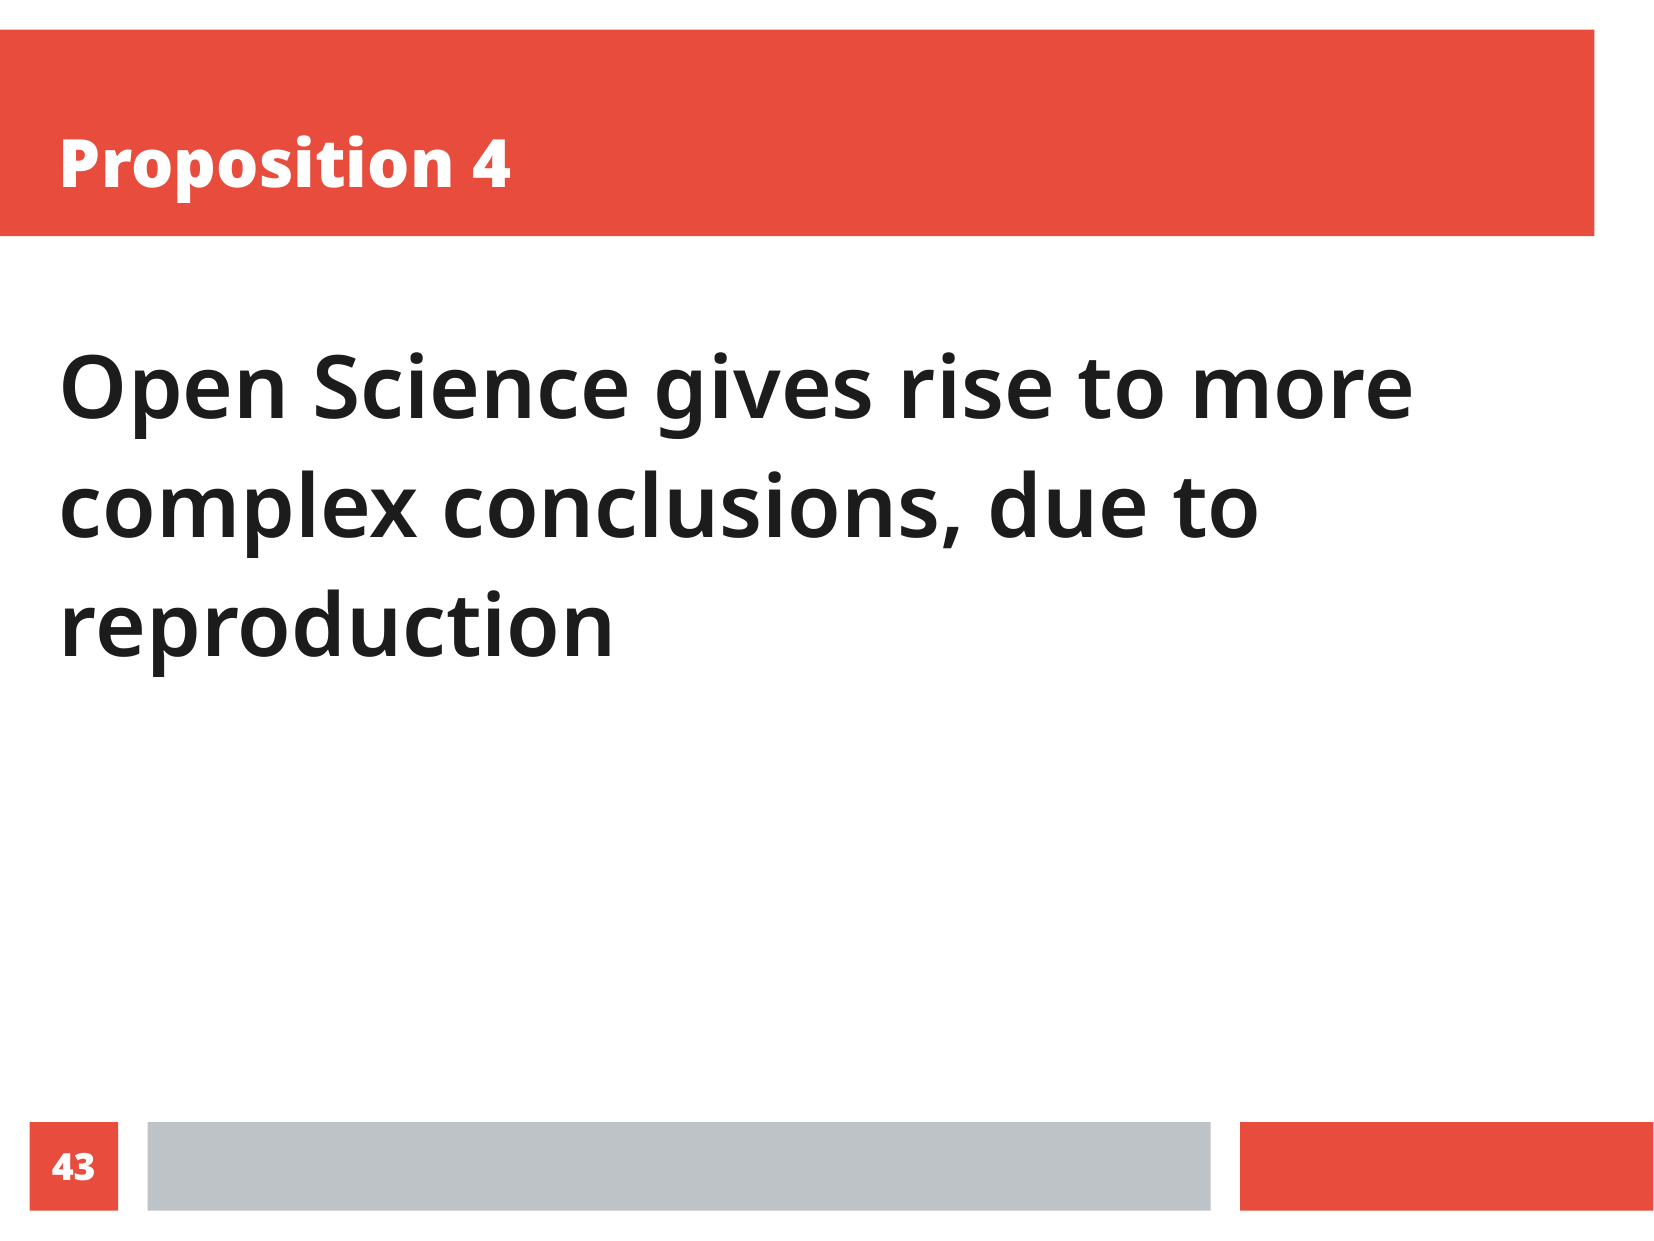

# Proposition 4
Open Science gives rise to more complex conclusions, due to reproduction
43